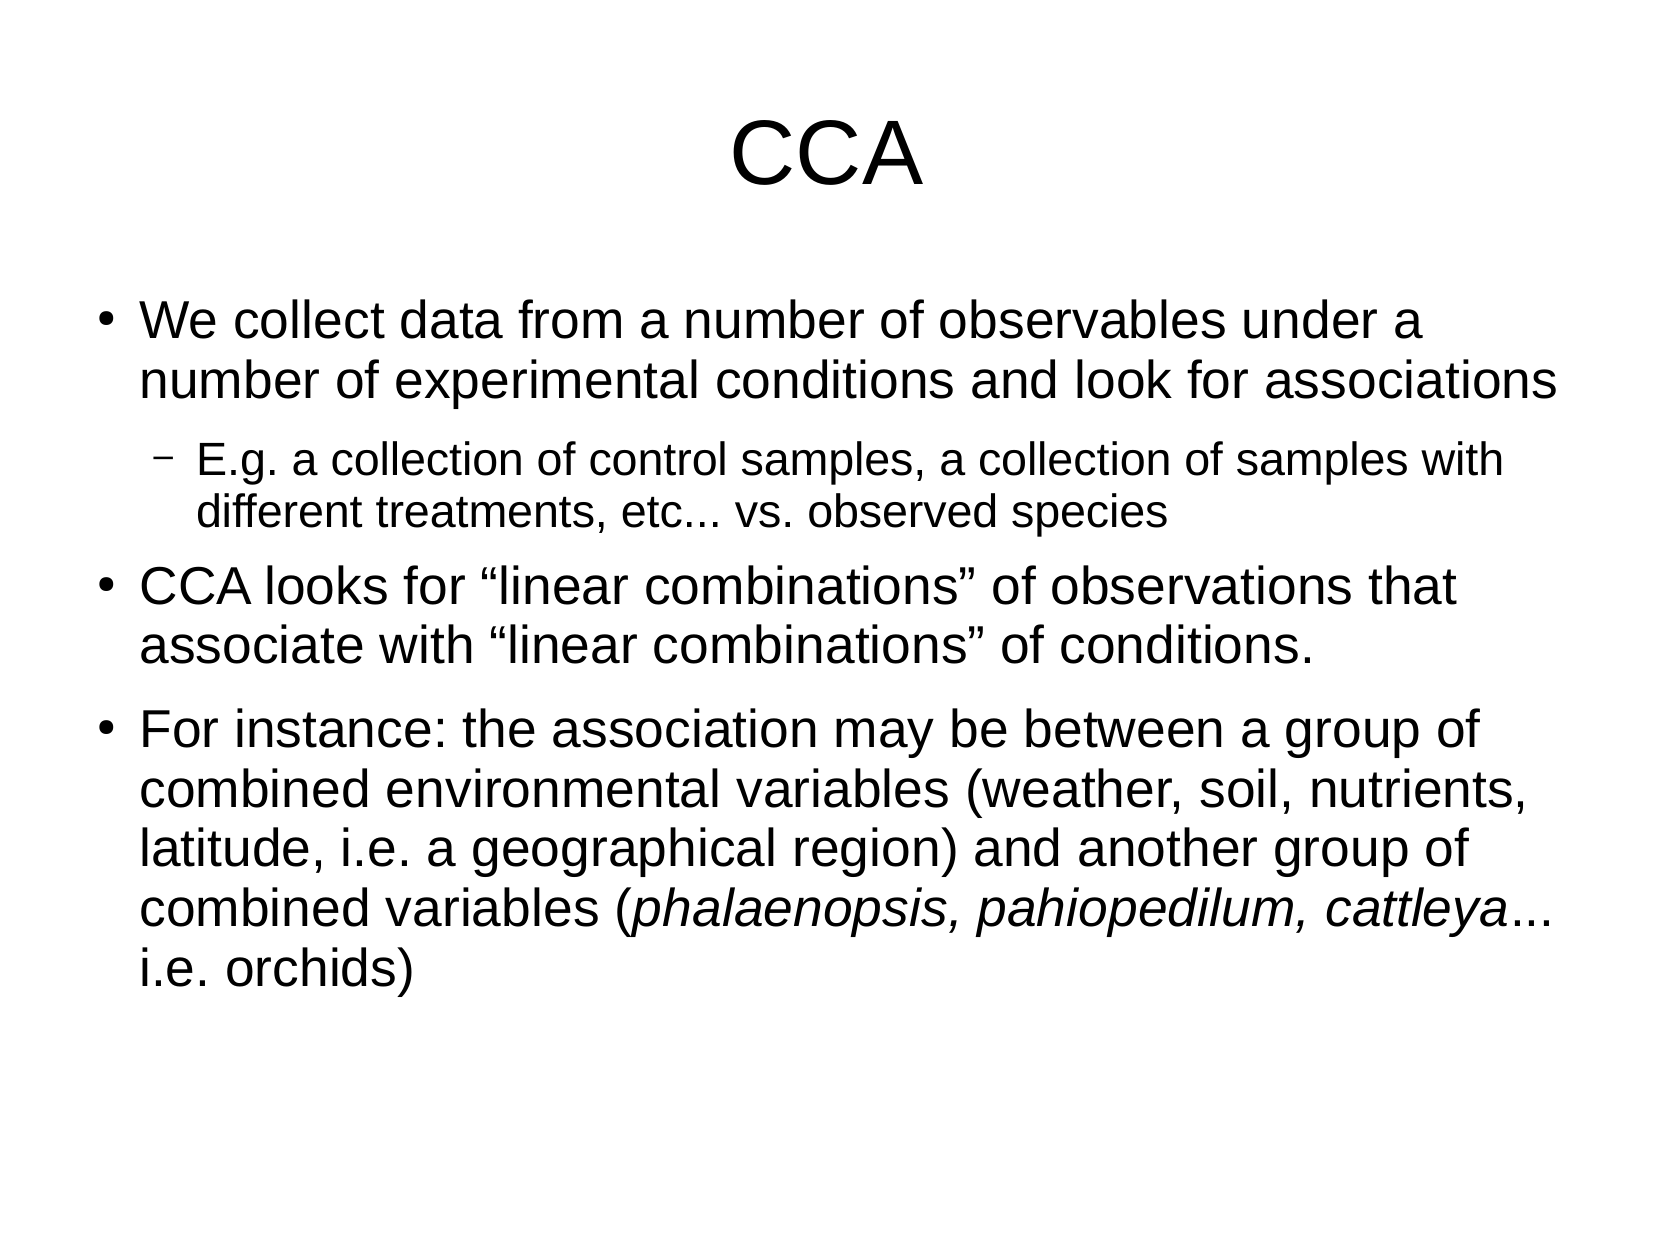

# CCA
We collect data from a number of observables under a number of experimental conditions and look for associations
E.g. a collection of control samples, a collection of samples with different treatments, etc... vs. observed species
CCA looks for “linear combinations” of observations that associate with “linear combinations” of conditions.
For instance: the association may be between a group of combined environmental variables (weather, soil, nutrients, latitude, i.e. a geographical region) and another group of combined variables (phalaenopsis, pahiopedilum, cattleya... i.e. orchids)